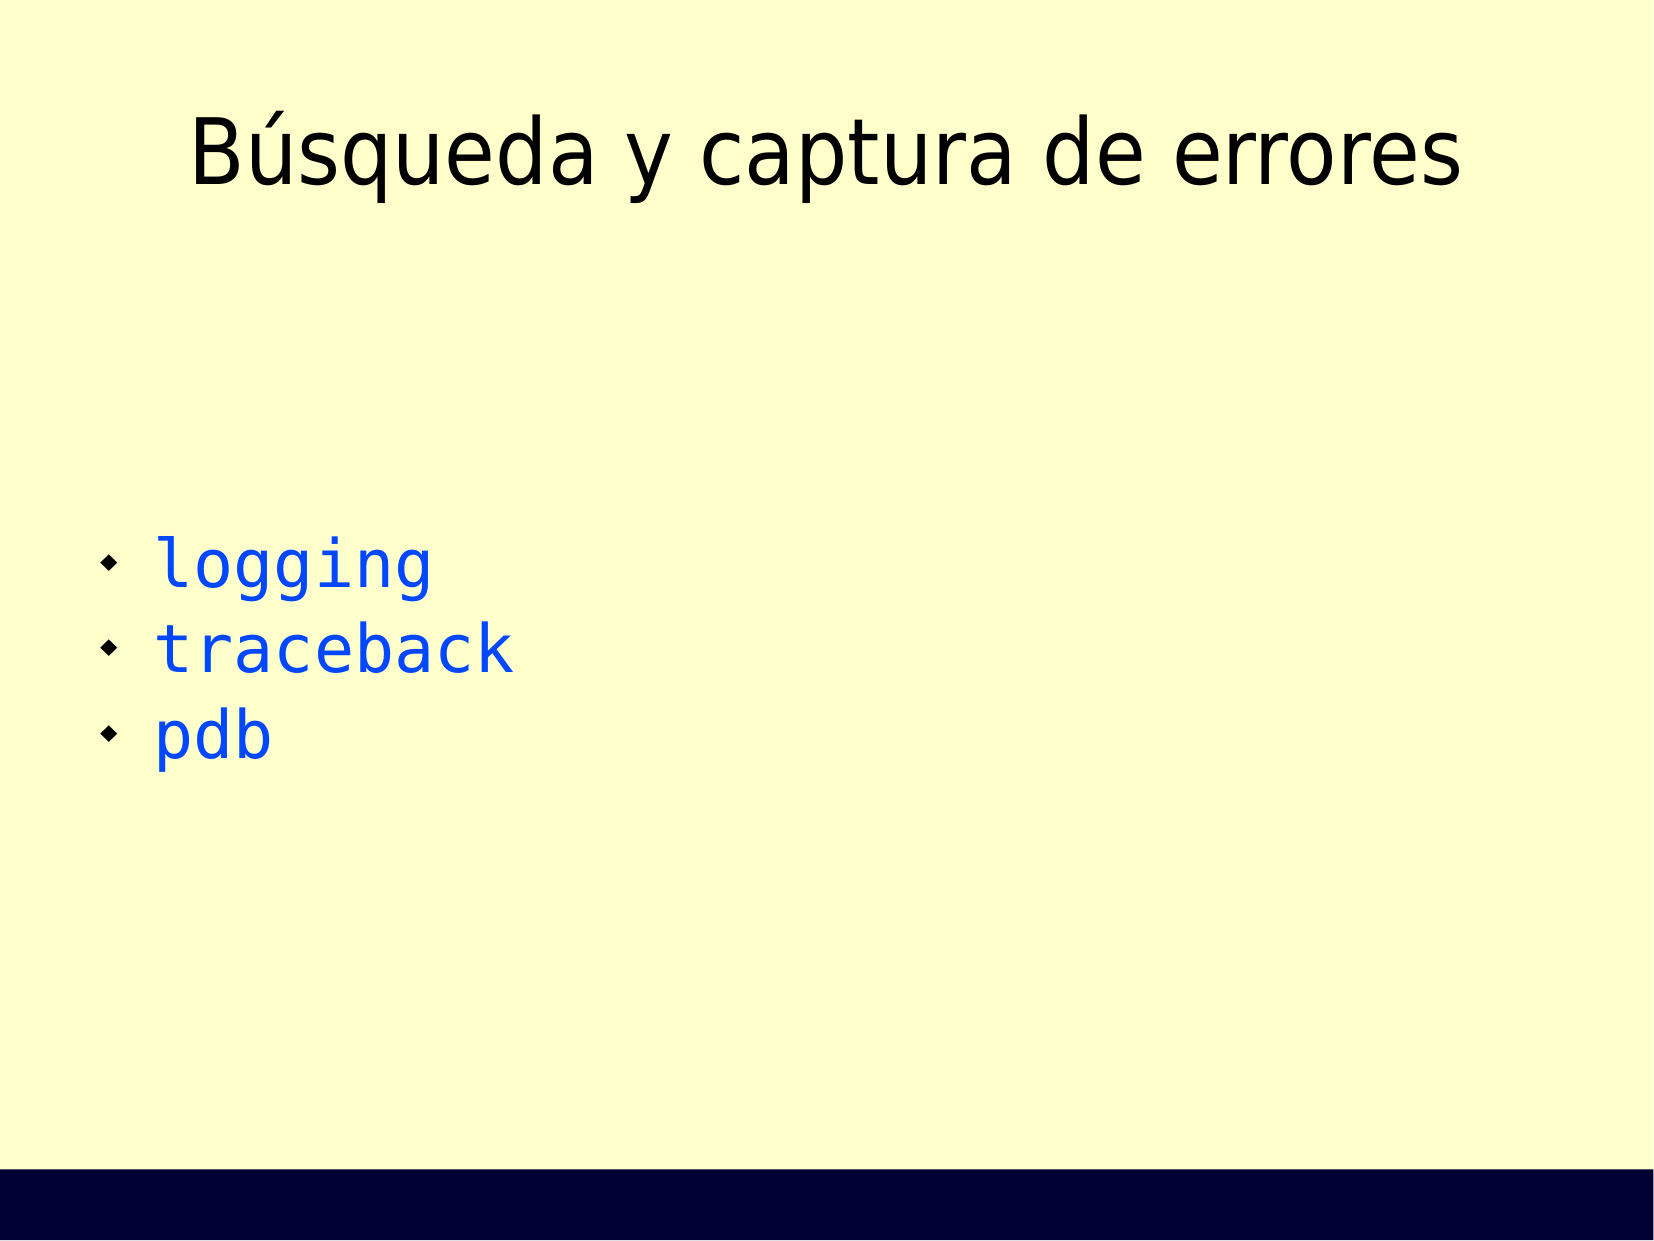

# Búsqueda y captura de errores
logging
traceback
pdb